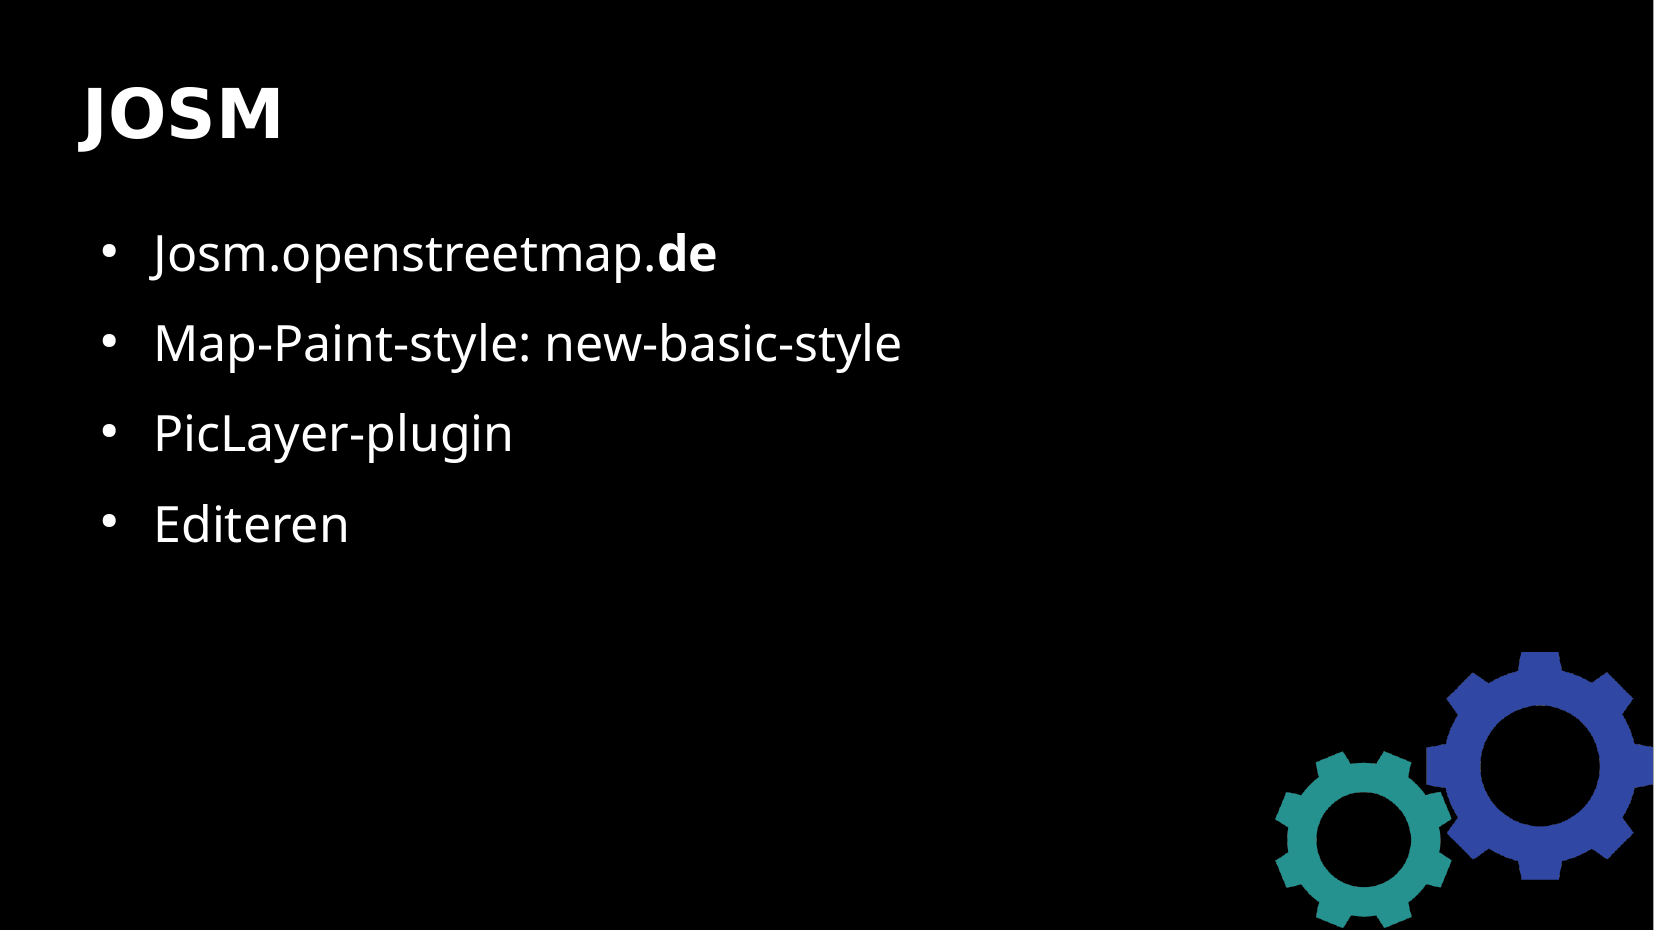

# JOSM
Josm.openstreetmap.de
Map-Paint-style: new-basic-style
PicLayer-plugin
Editeren